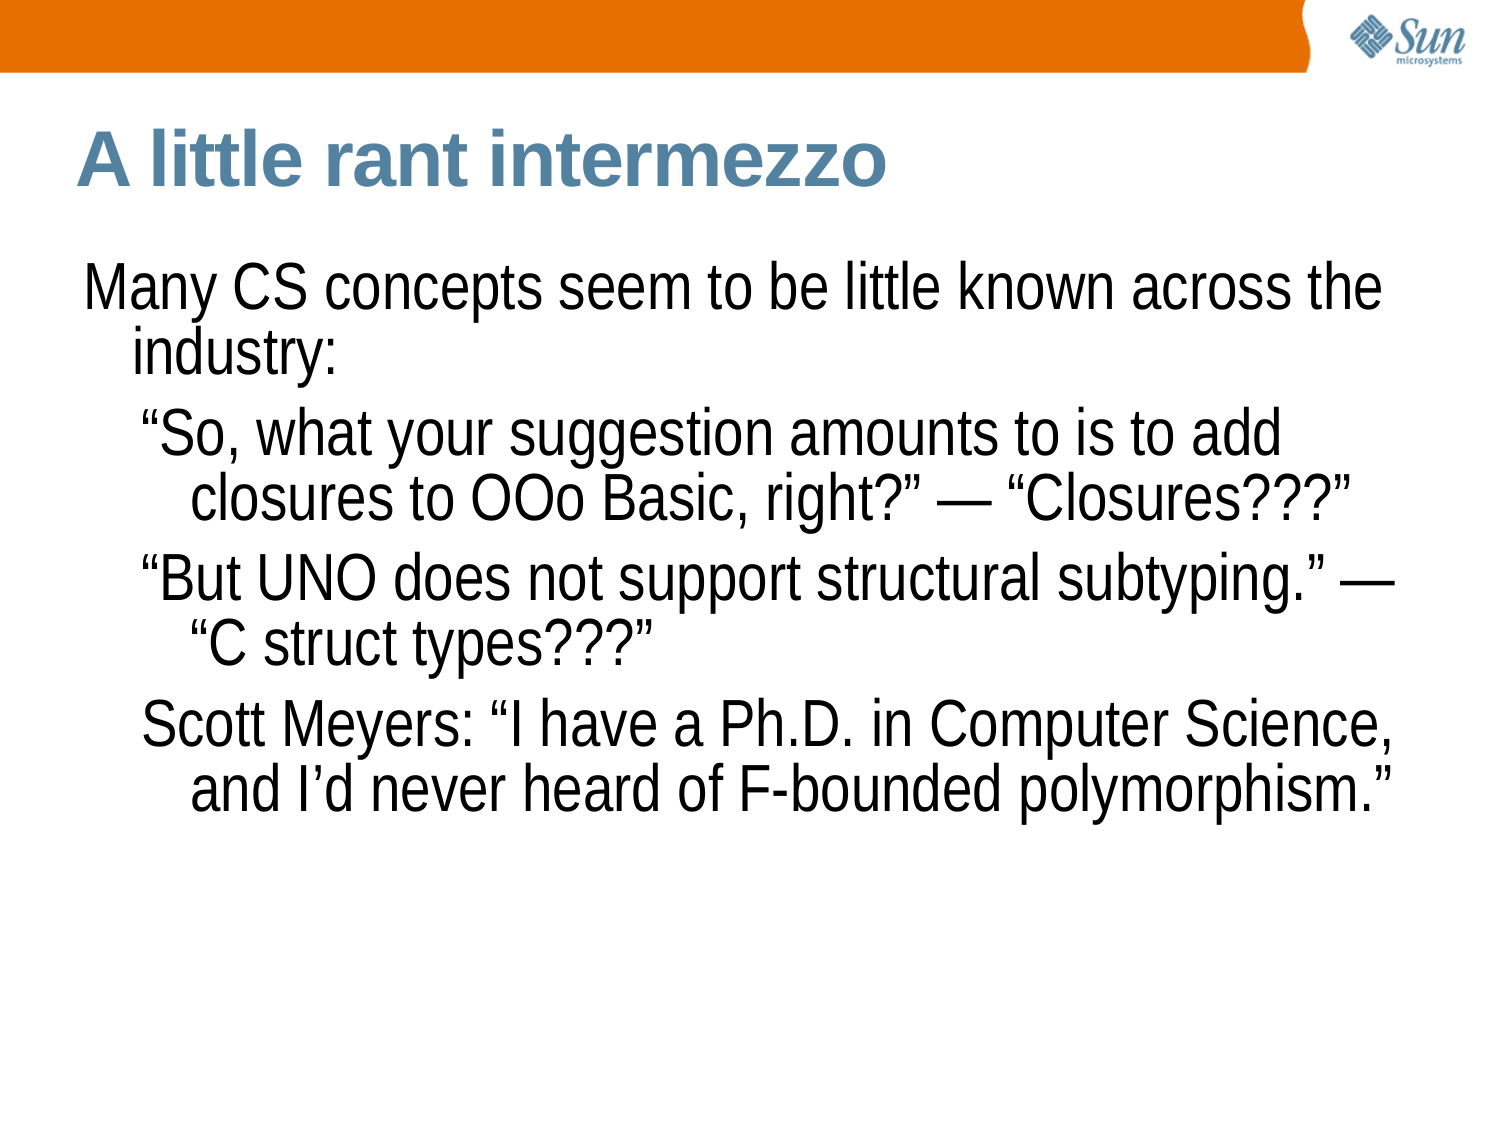

# A little rant intermezzo
Many CS concepts seem to be little known across the industry:
“So, what your suggestion amounts to is to add closures to OOo Basic, right?” — “Closures???”
“But UNO does not support structural subtyping.” — “C struct types???”
Scott Meyers: “I have a Ph.D. in Computer Science, and I’d never heard of F-bounded polymorphism.”